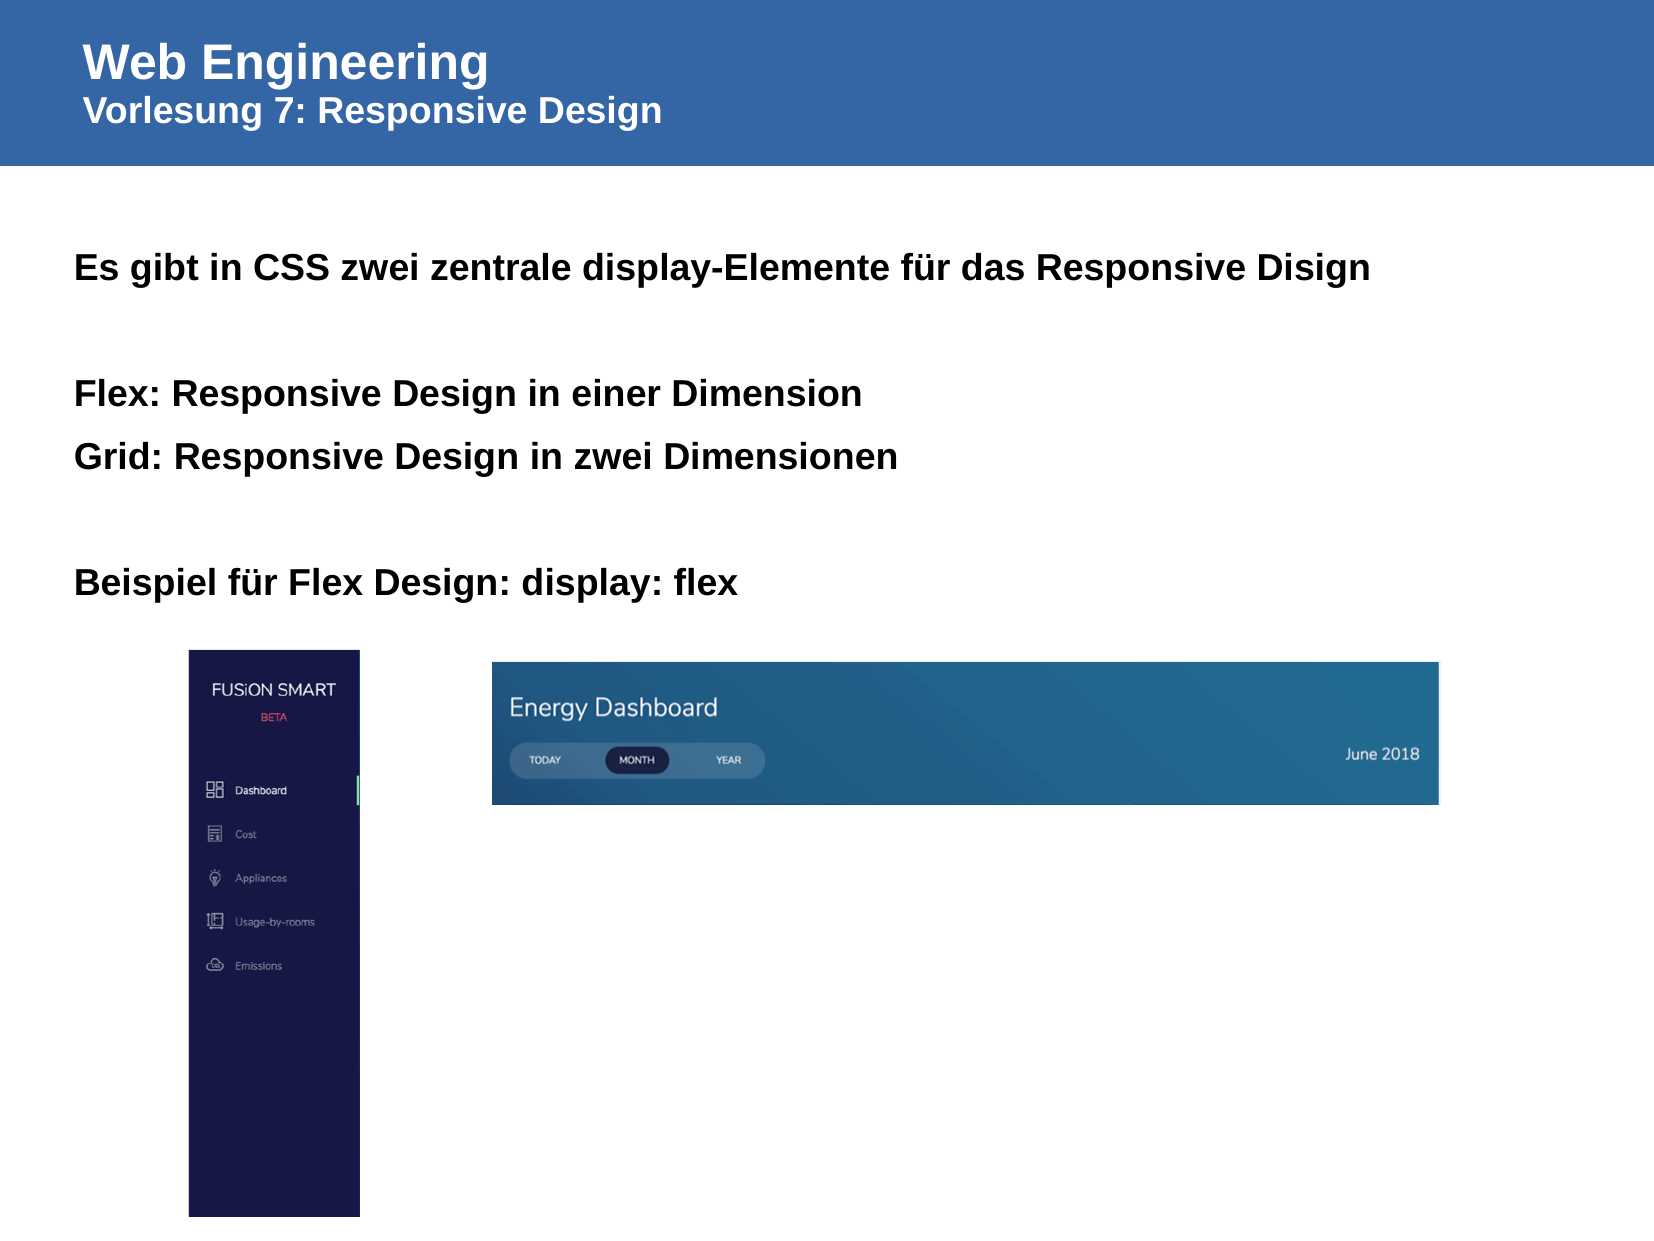

# Web Engineering Vorlesung 7: Responsive Design
Es gibt in CSS zwei zentrale display-Elemente für das Responsive Disign
Flex: Responsive Design in einer Dimension
Grid: Responsive Design in zwei Dimensionen
Beispiel für Flex Design: display: flex